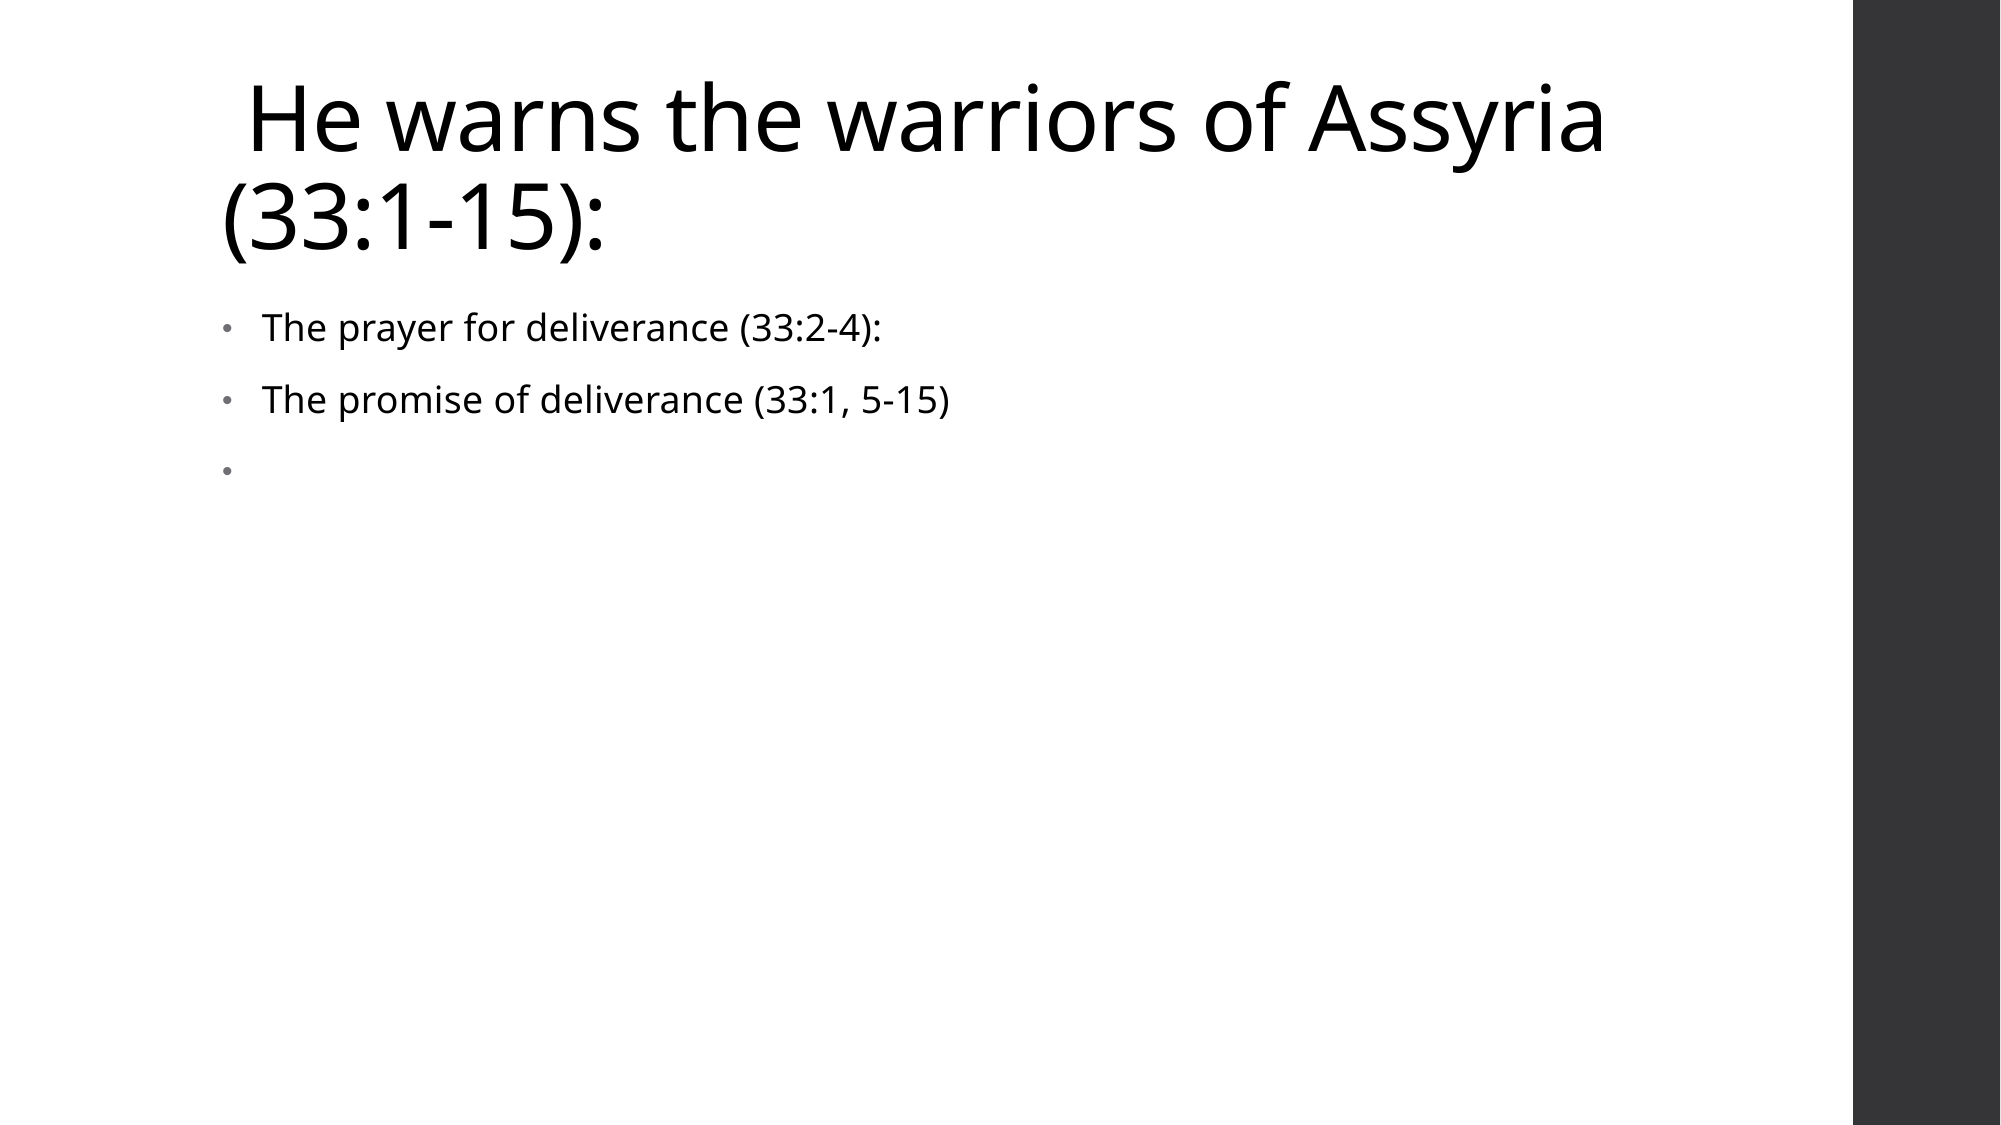

# He warns the warriors of Assyria (33:1-15):
 The prayer for deliverance (33:2-4):
 The promise of deliverance (33:1, 5-15)